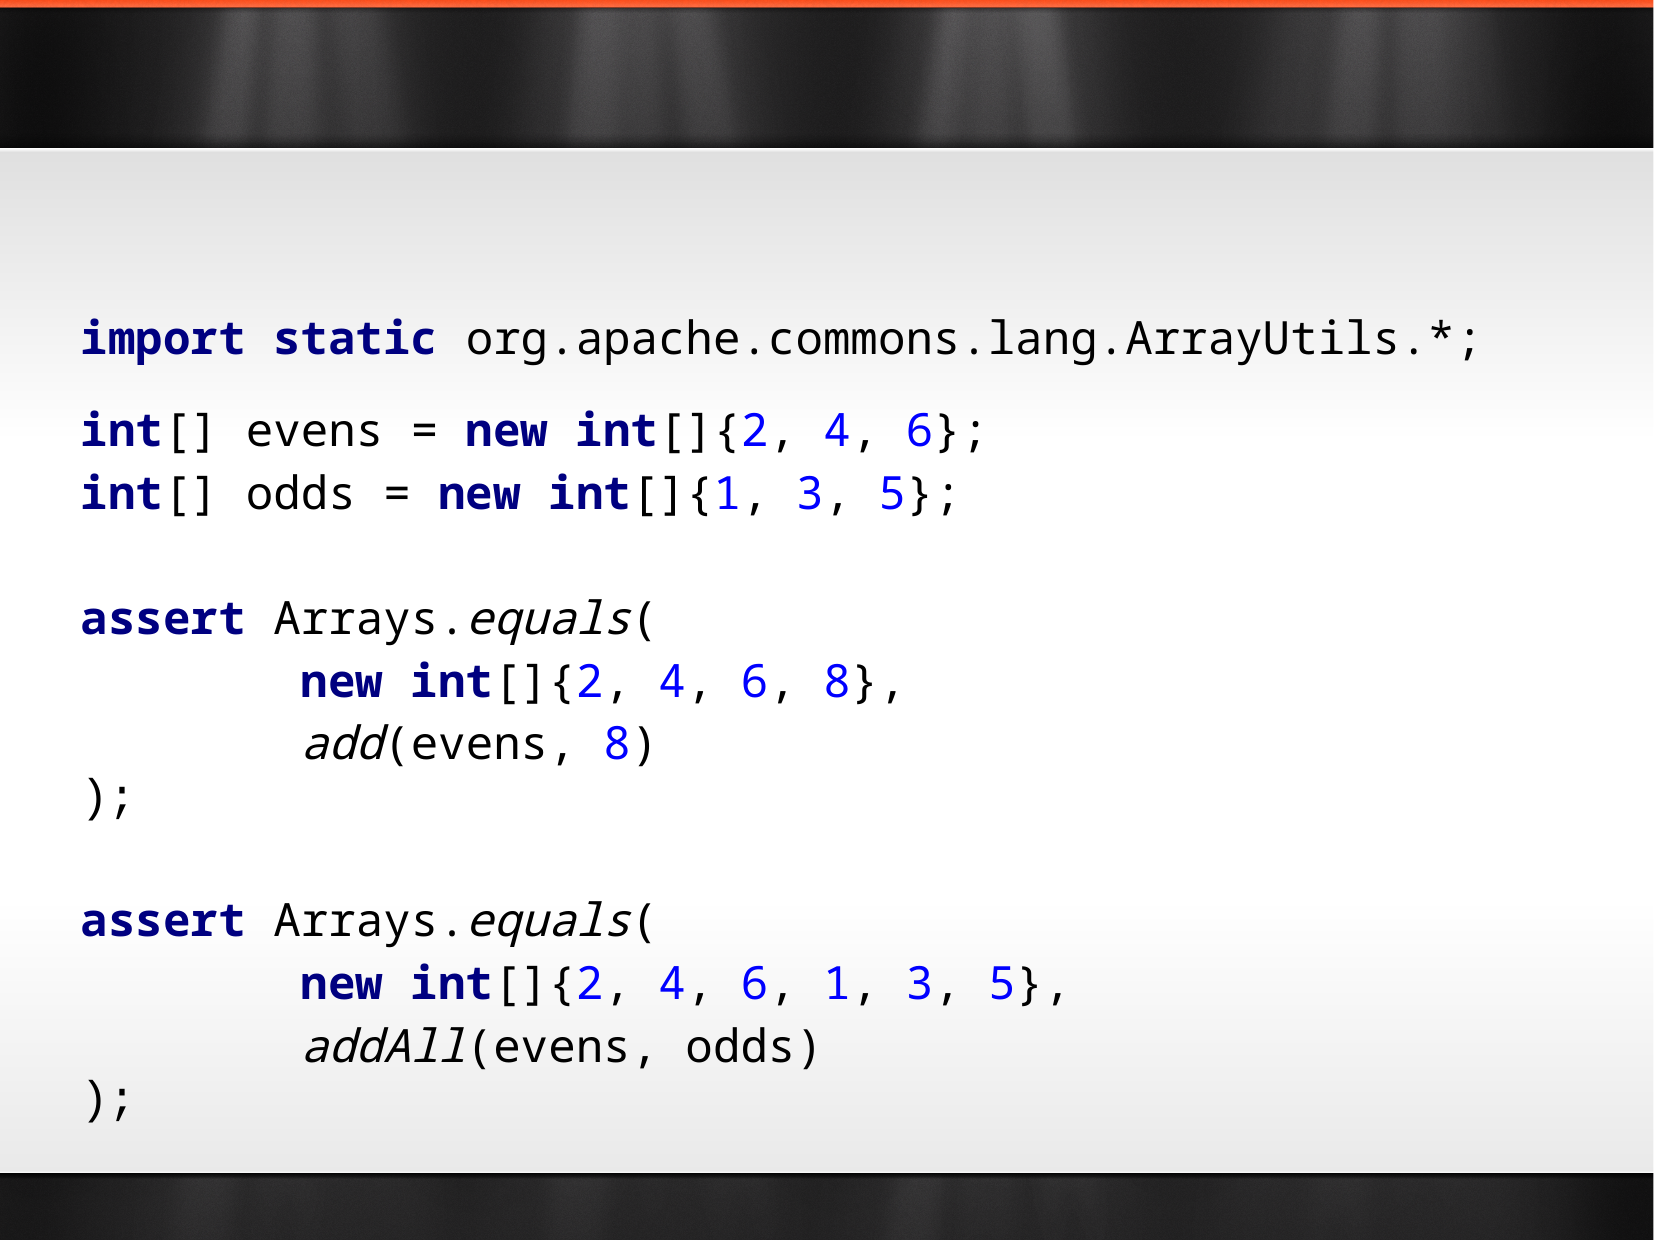

#
import static org.apache.commons.lang.ArrayUtils.*;
int[] evens = new int[]{2, 4, 6};
int[] odds = new int[]{1, 3, 5};
assert Arrays.equals(
 new int[]{2, 4, 6, 8},
 add(evens, 8)
);
assert Arrays.equals(
 new int[]{2, 4, 6, 1, 3, 5},
 addAll(evens, odds)
);